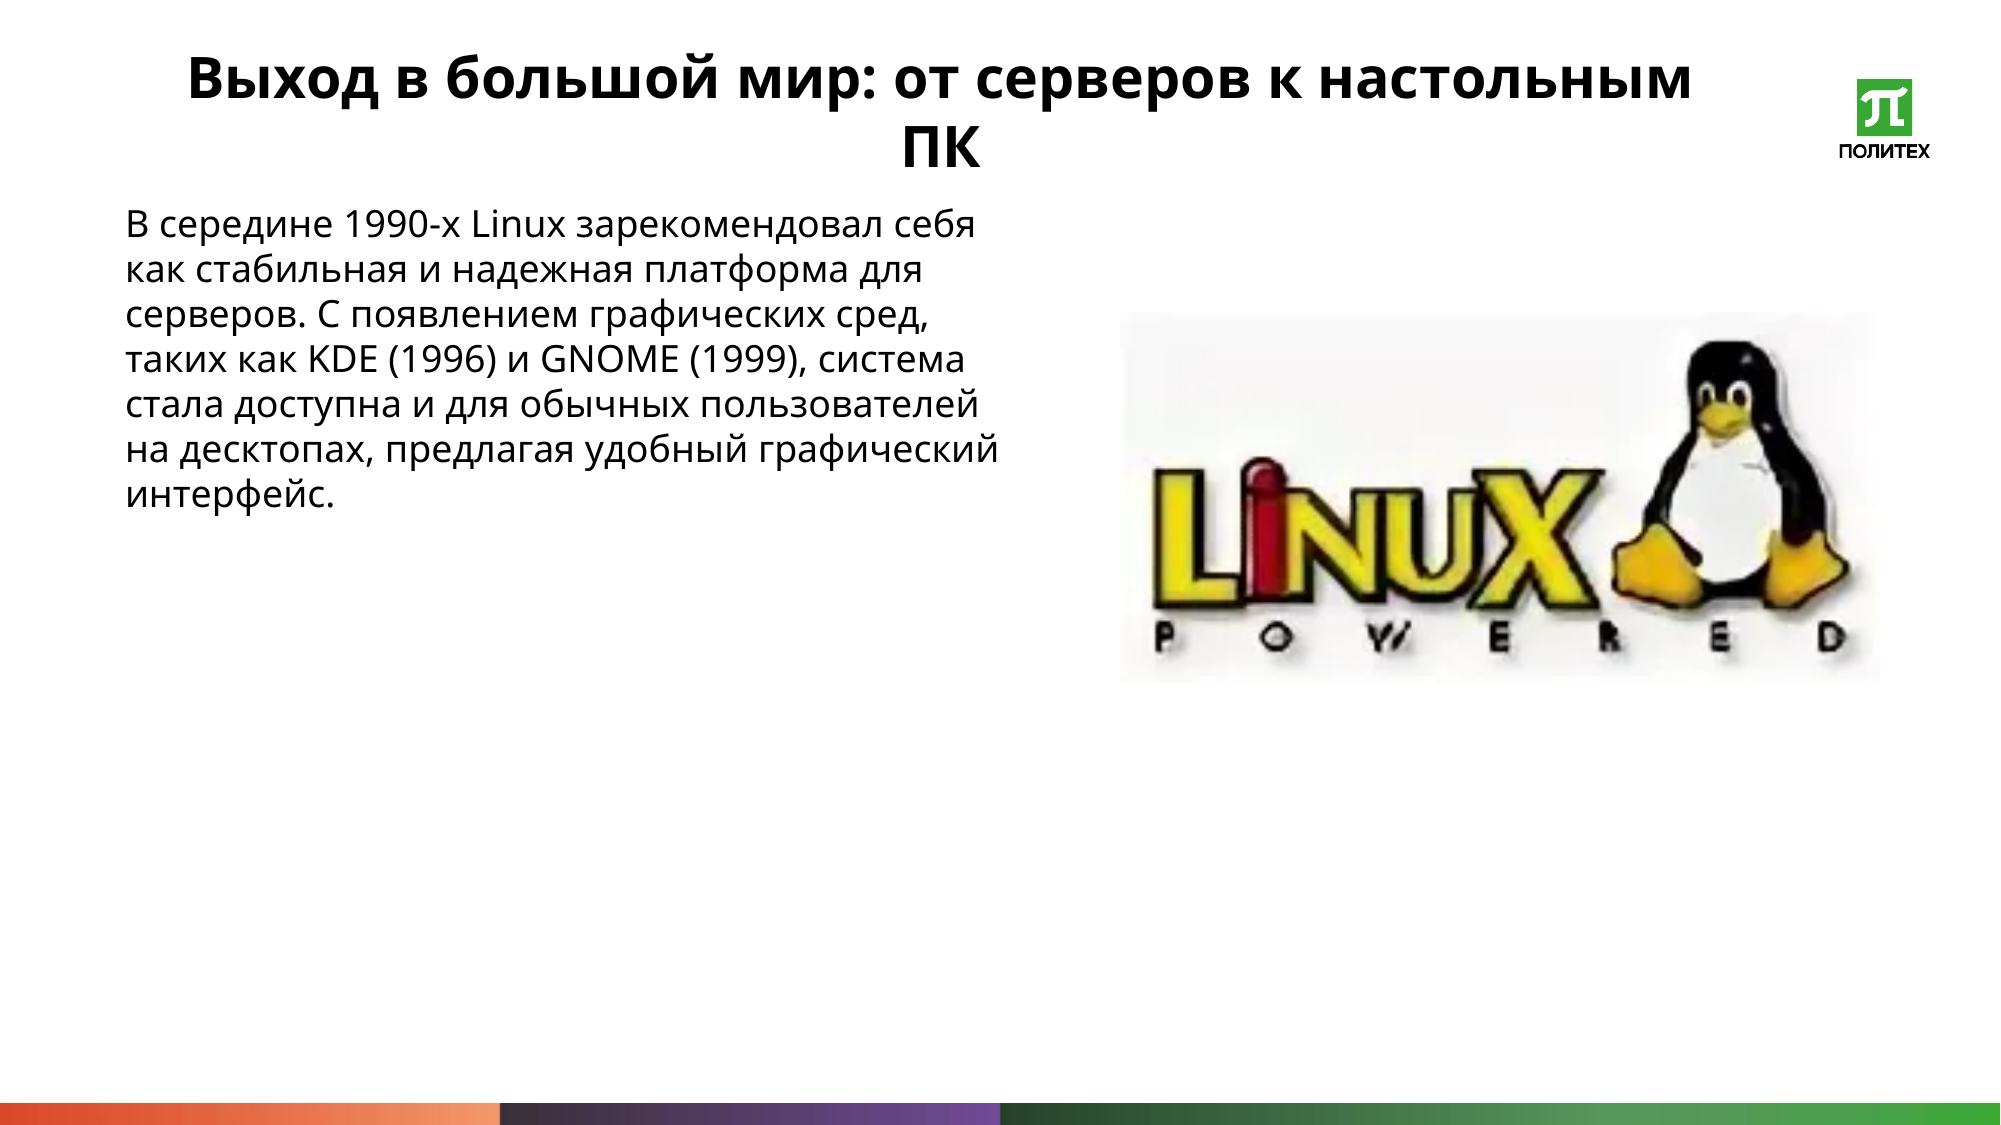

# Выход в большой мир: от серверов к настольным ПК
В середине 1990-х Linux зарекомендовал себя как стабильная и надежная платформа для серверов. С появлением графических сред, таких как KDE (1996) и GNOME (1999), система стала доступна и для обычных пользователей на десктопах, предлагая удобный графический интерфейс.